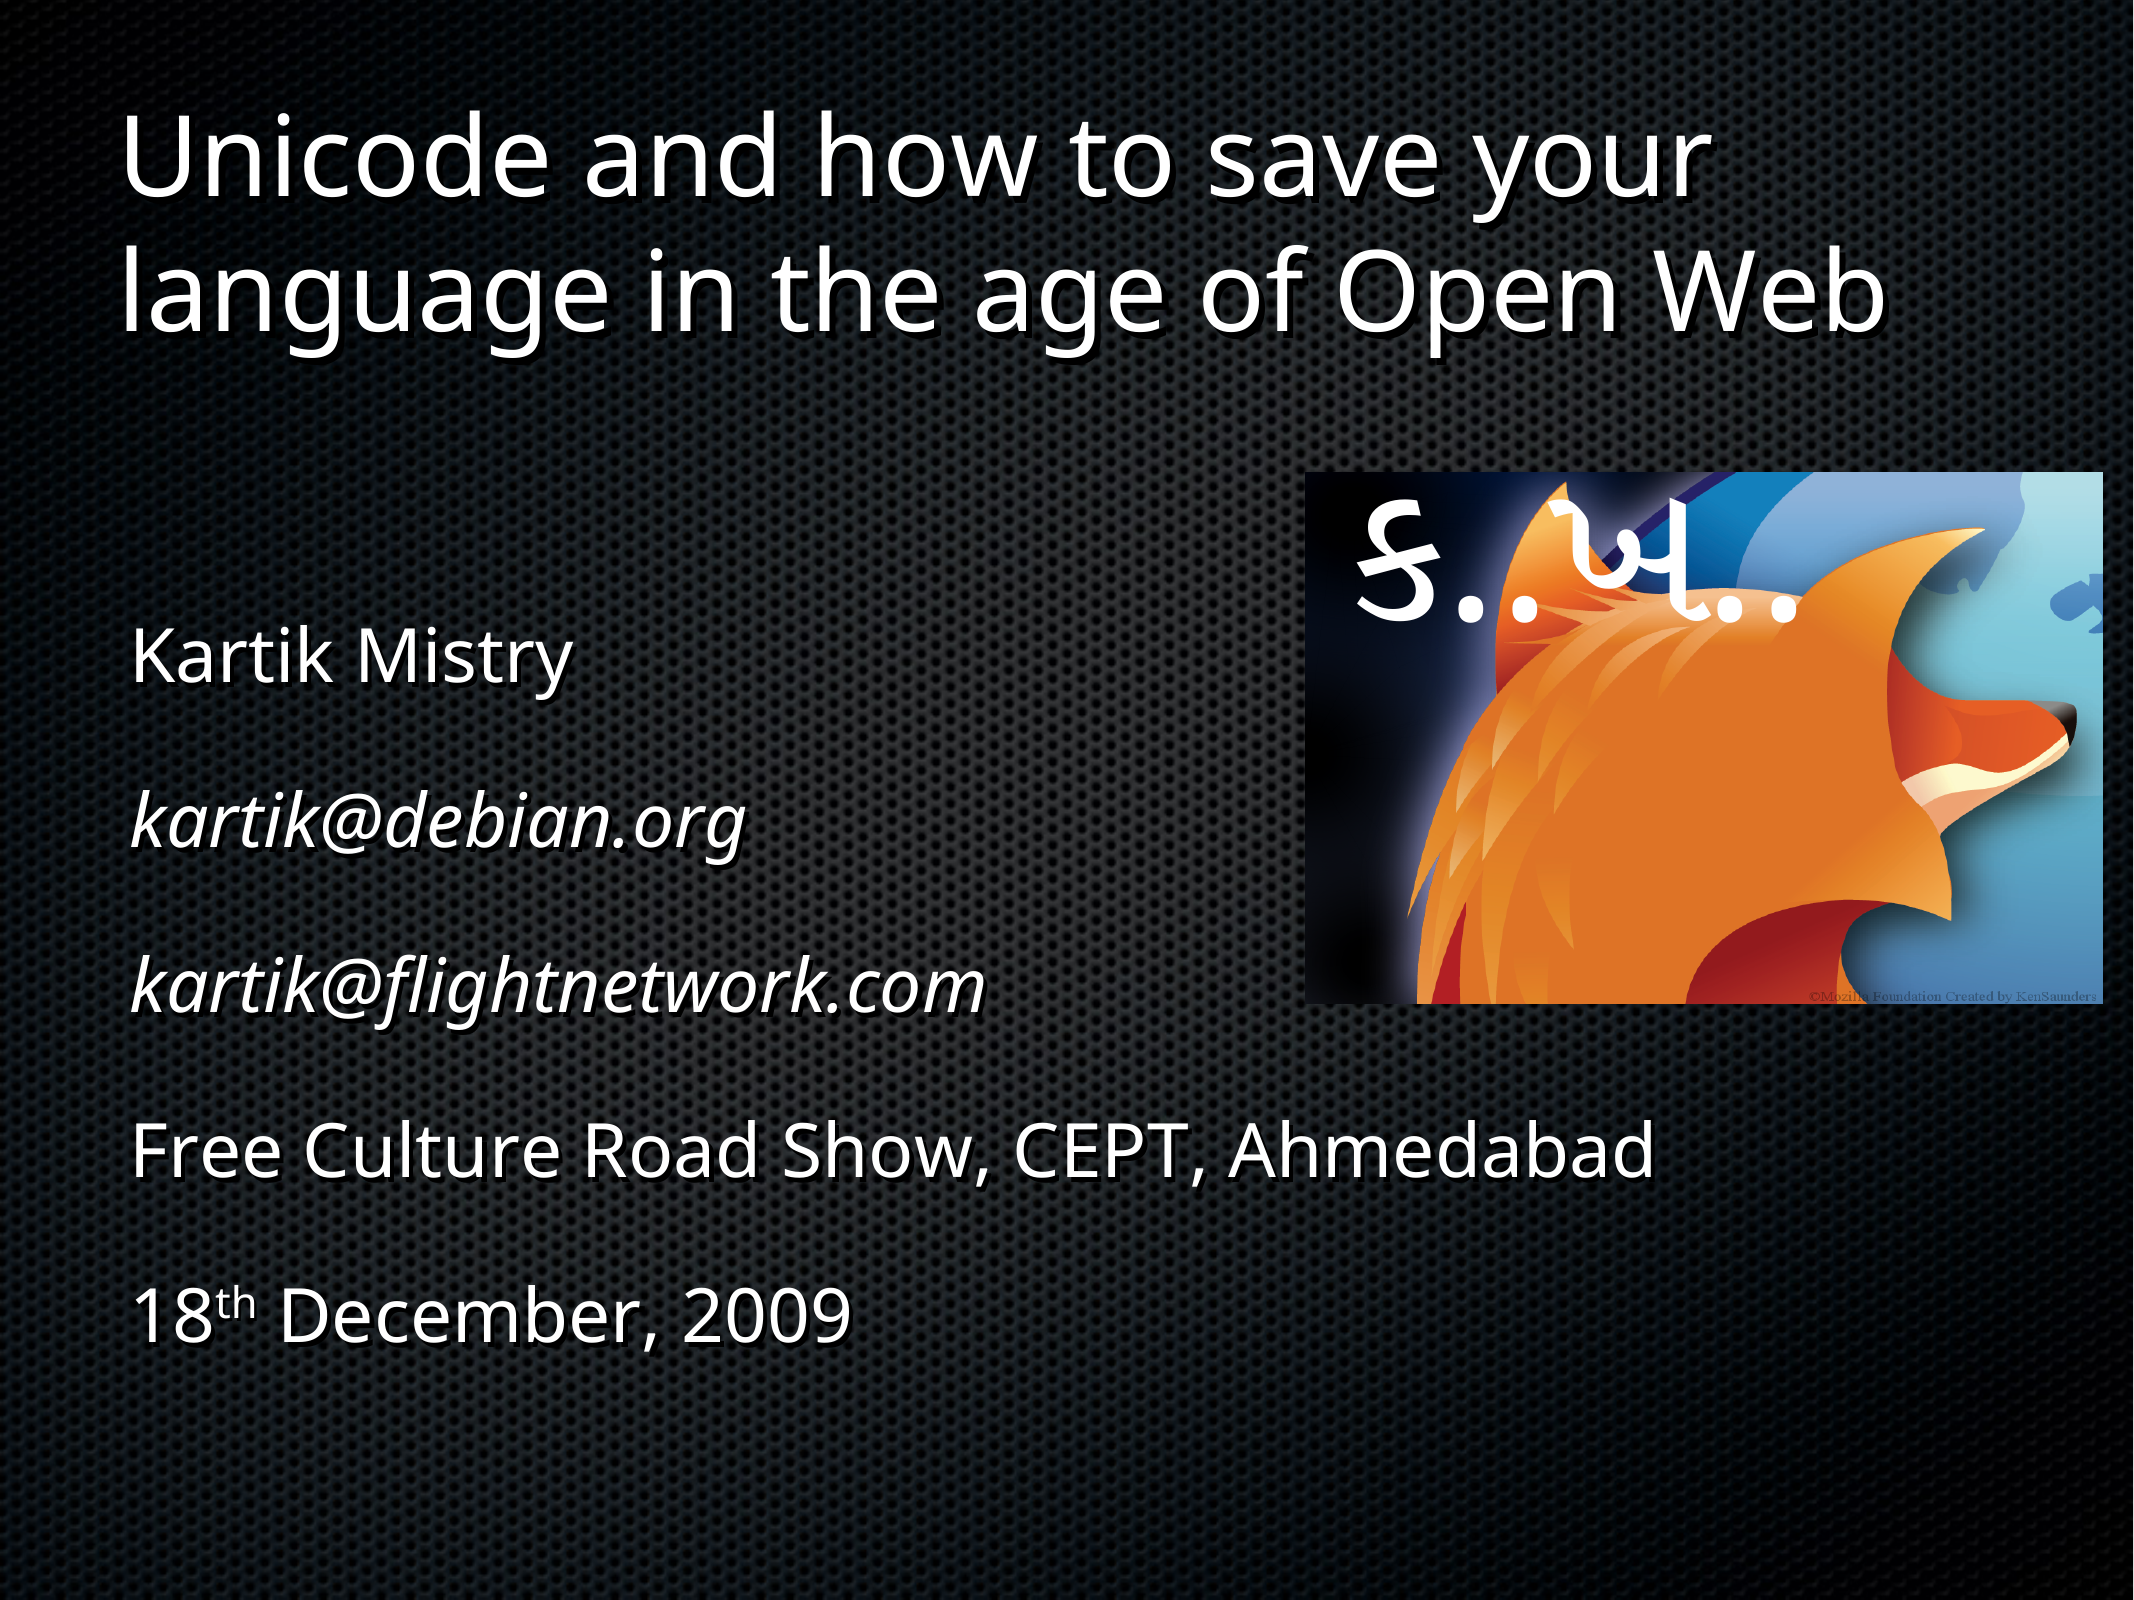

# Unicode and how to save your language in the age of Open Web
Kartik Mistry
kartik@debian.org
kartik@flightnetwork.com
Free Culture Road Show, CEPT, Ahmedabad
18th December, 2009
ક..ખ..